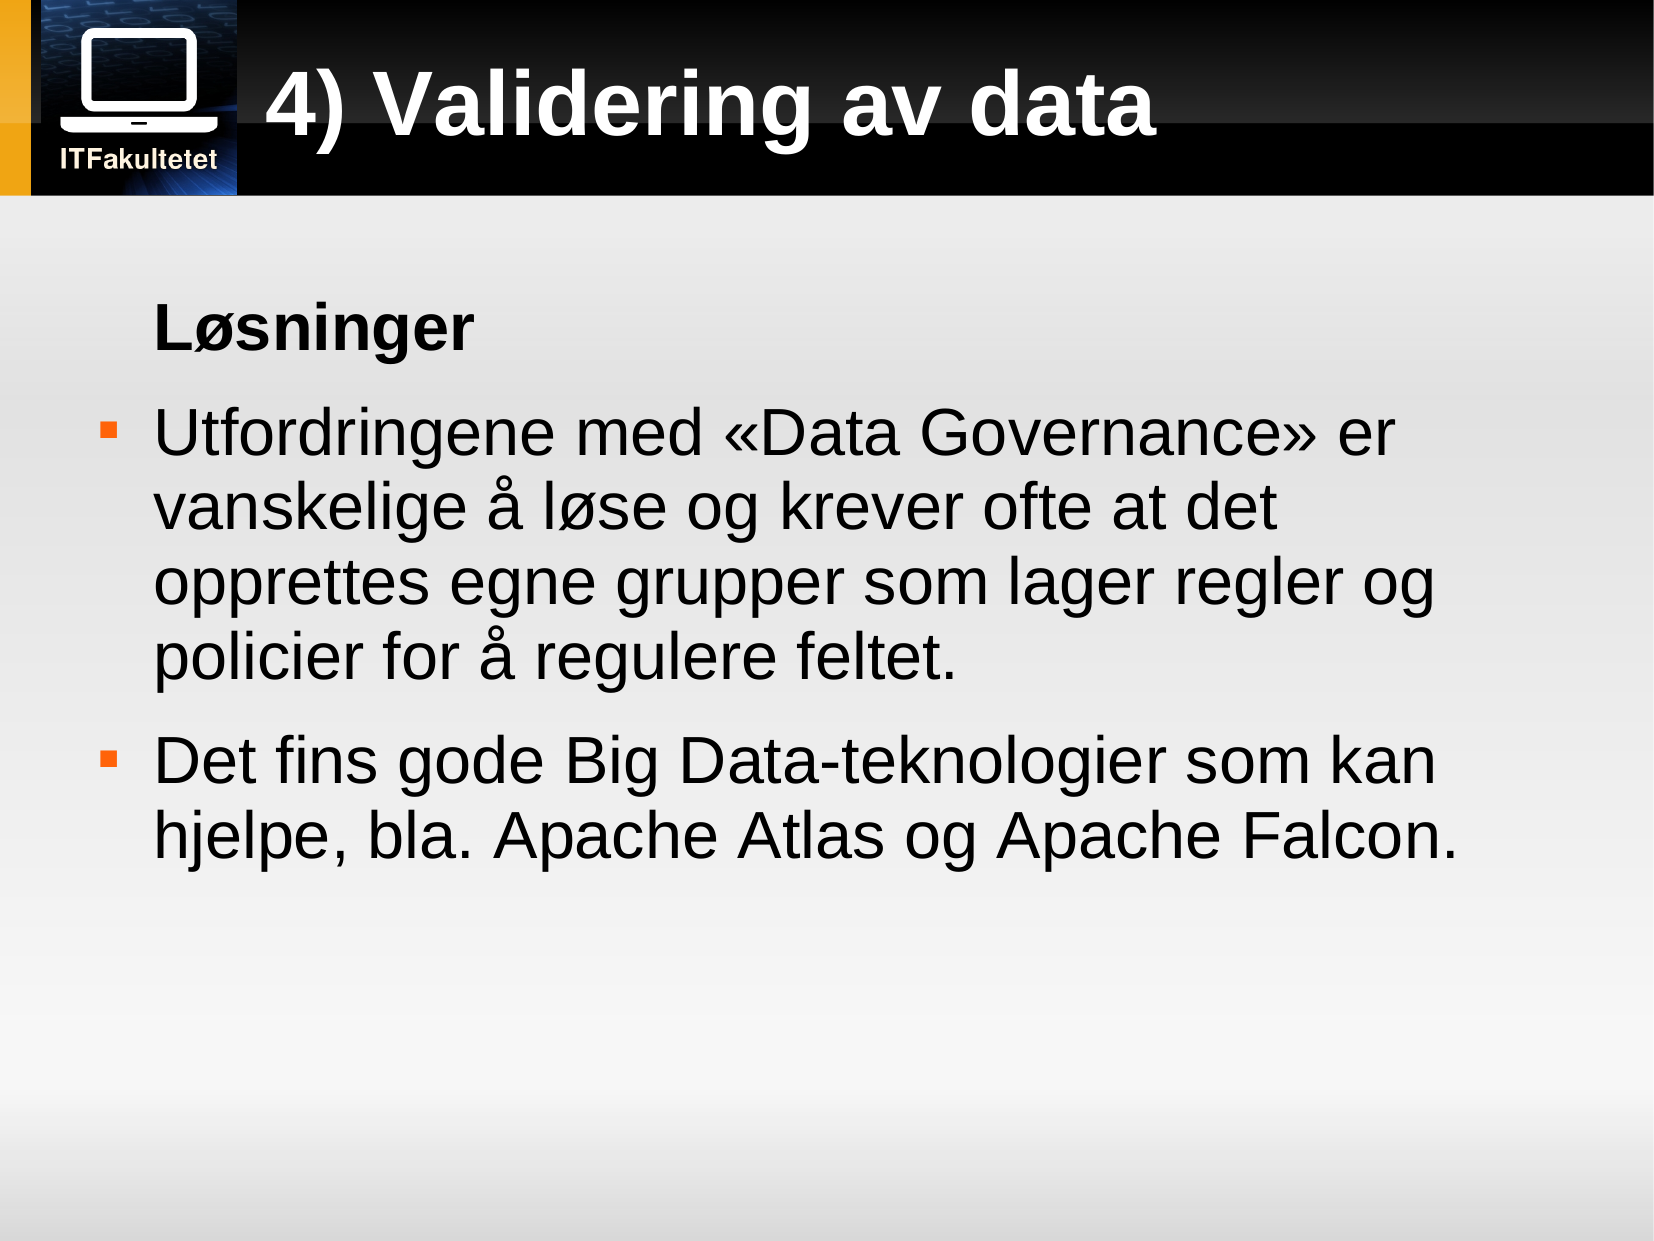

# 4) Validering av data
Løsninger
Utfordringene med «Data Governance» er vanskelige å løse og krever ofte at det opprettes egne grupper som lager regler og policier for å regulere feltet.
Det fins gode Big Data-teknologier som kan hjelpe, bla. Apache Atlas og Apache Falcon.